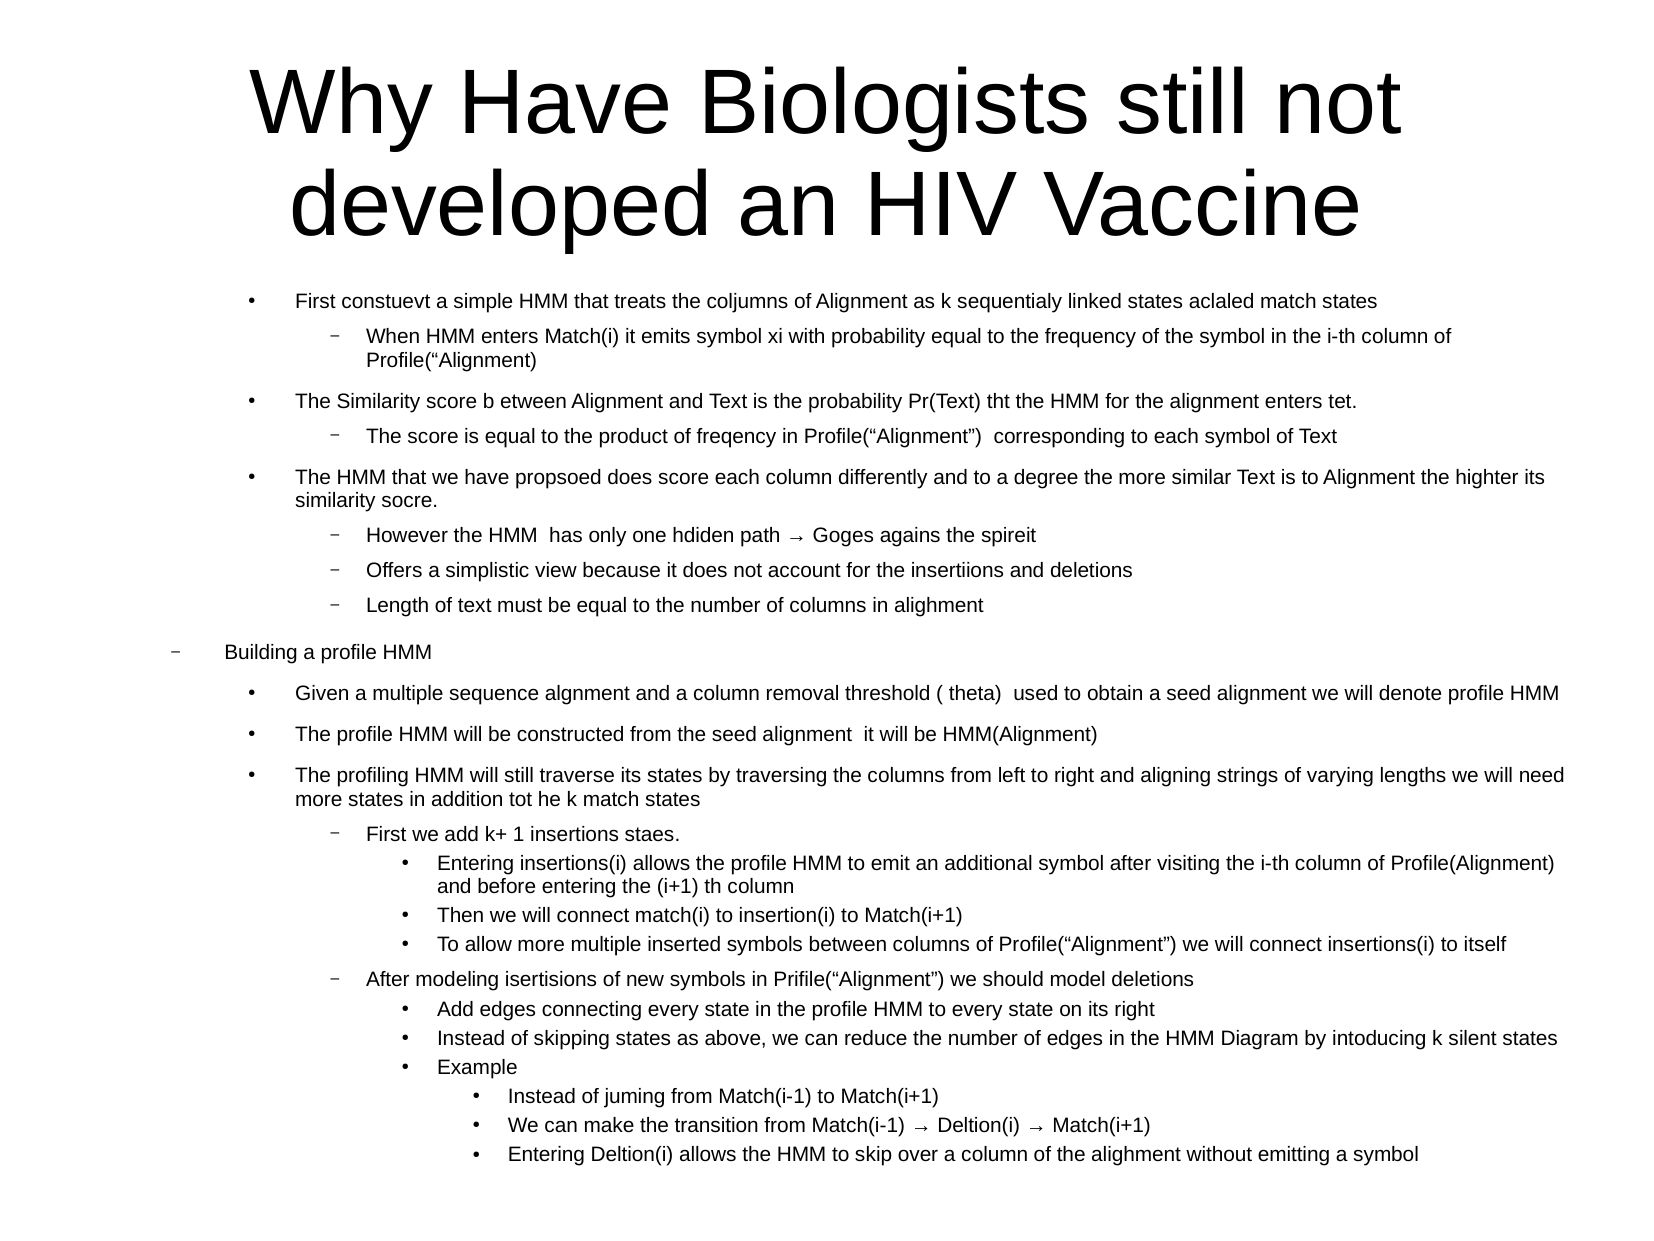

# Why Have Biologists still not developed an HIV Vaccine
First constuevt a simple HMM that treats the coljumns of Alignment as k sequentialy linked states aclaled match states
When HMM enters Match(i) it emits symbol xi with probability equal to the frequency of the symbol in the i-th column of Profile(“Alignment)
The Similarity score b etween Alignment and Text is the probability Pr(Text) tht the HMM for the alignment enters tet.
The score is equal to the product of freqency in Profile(“Alignment”) corresponding to each symbol of Text
The HMM that we have propsoed does score each column differently and to a degree the more similar Text is to Alignment the highter its similarity socre.
However the HMM has only one hdiden path → Goges agains the spireit
Offers a simplistic view because it does not account for the insertiions and deletions
Length of text must be equal to the number of columns in alighment
Building a profile HMM
Given a multiple sequence algnment and a column removal threshold ( theta) used to obtain a seed alignment we will denote profile HMM
The profile HMM will be constructed from the seed alignment it will be HMM(Alignment)
The profiling HMM will still traverse its states by traversing the columns from left to right and aligning strings of varying lengths we will need more states in addition tot he k match states
First we add k+ 1 insertions staes.
Entering insertions(i) allows the profile HMM to emit an additional symbol after visiting the i-th column of Profile(Alignment) and before entering the (i+1) th column
Then we will connect match(i) to insertion(i) to Match(i+1)
To allow more multiple inserted symbols between columns of Profile(“Alignment”) we will connect insertions(i) to itself
After modeling isertisions of new symbols in Prifile(“Alignment”) we should model deletions
Add edges connecting every state in the profile HMM to every state on its right
Instead of skipping states as above, we can reduce the number of edges in the HMM Diagram by intoducing k silent states
Example
Instead of juming from Match(i-1) to Match(i+1)
We can make the transition from Match(i-1) → Deltion(i) → Match(i+1)
Entering Deltion(i) allows the HMM to skip over a column of the alighment without emitting a symbol